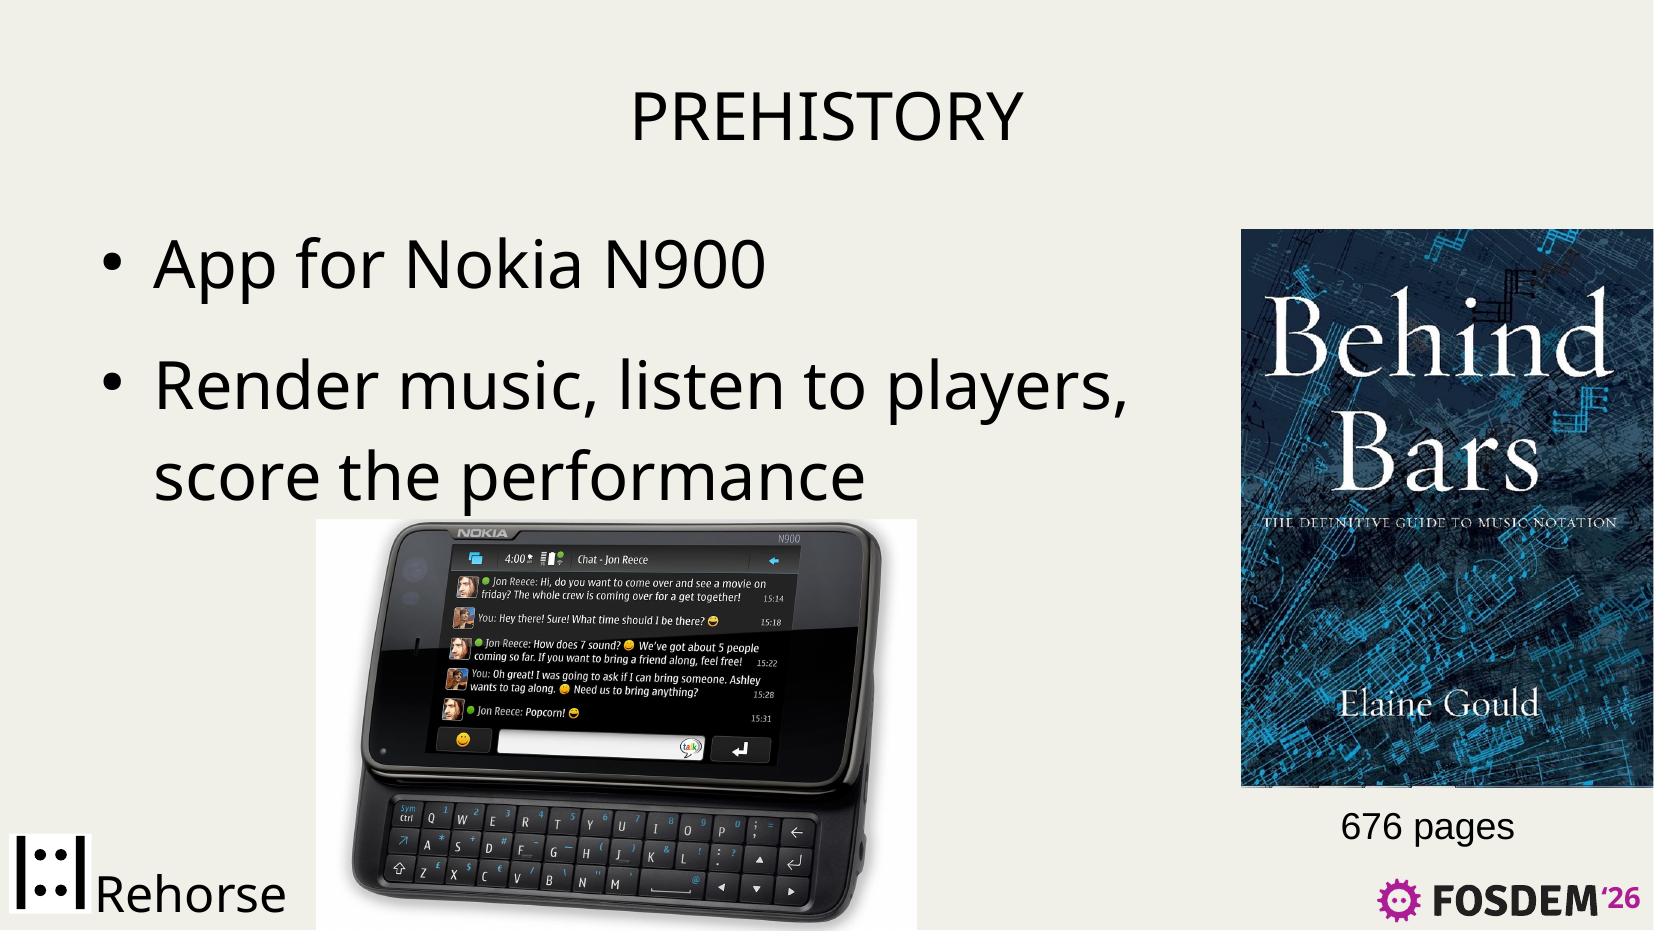

# Prehistory
App for Nokia N900
Render music, listen to players, score the performance
676 pages